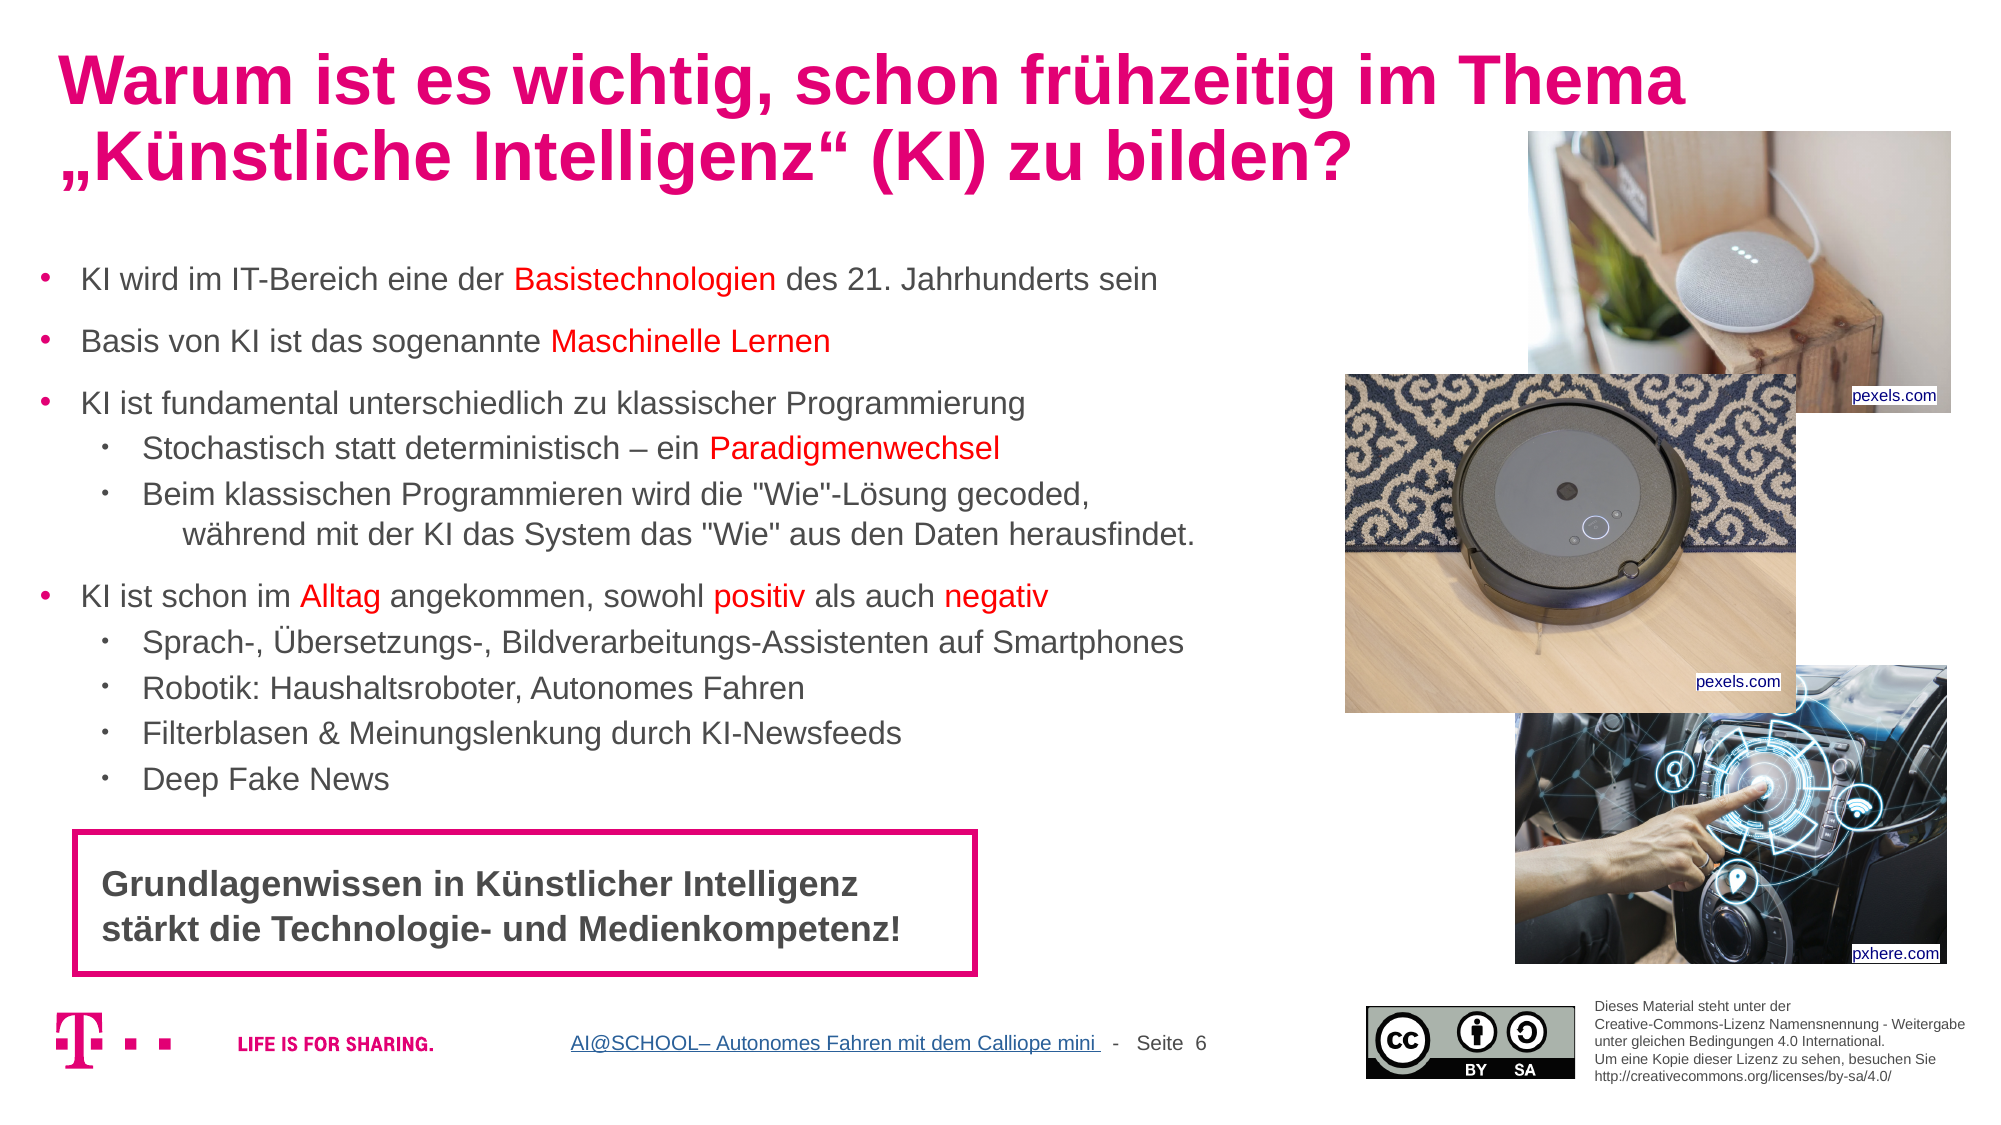

# Warum ist es wichtig, schon frühzeitig im Thema „Künstliche Intelligenz“ (KI) zu bilden?
KI wird im IT-Bereich eine der Basistechnologien des 21. Jahrhunderts sein
Basis von KI ist das sogenannte Maschinelle Lernen
KI ist fundamental unterschiedlich zu klassischer Programmierung
Stochastisch statt deterministisch – ein Paradigmenwechsel
Beim klassischen Programmieren wird die "Wie"-Lösung gecoded,
während mit der KI das System das "Wie" aus den Daten herausfindet.
KI ist schon im Alltag angekommen, sowohl positiv als auch negativ
Sprach-, Übersetzungs-, Bildverarbeitungs-Assistenten auf Smartphones
Robotik: Haushaltsroboter, Autonomes Fahren
Filterblasen & Meinungslenkung durch KI-Newsfeeds
Deep Fake News
		Grundlagenwissen in Künstlicher Intelligenz
		stärkt die Technologie- und Medienkompetenz!
pexels.com
pexels.com
pxhere.com